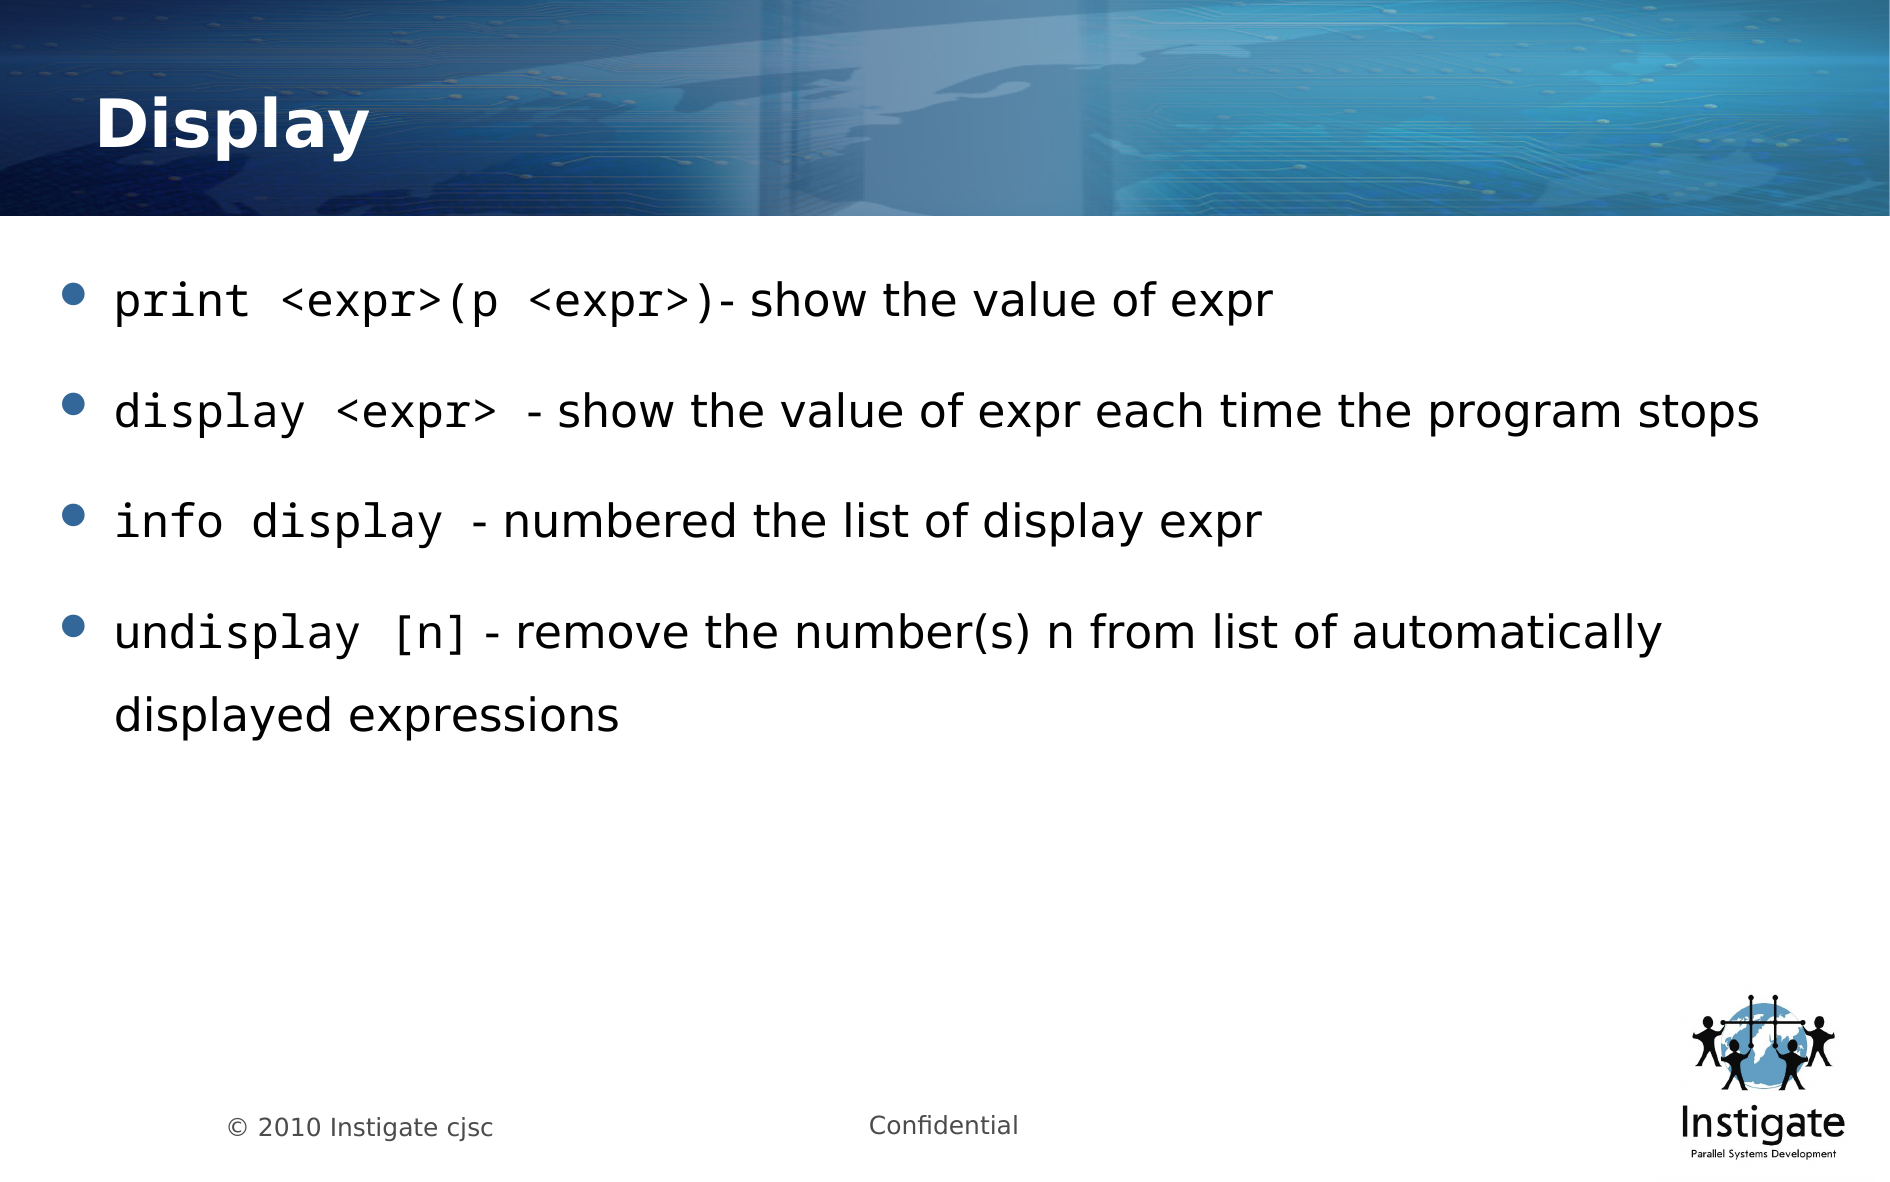

# Display
print <expr>(p <expr>)- show the value of expr
display <expr> - show the value of expr each time the program stops
info display - numbered the list of display expr
undisplay [n] - remove the number(s) n from list of automatically displayed expressions